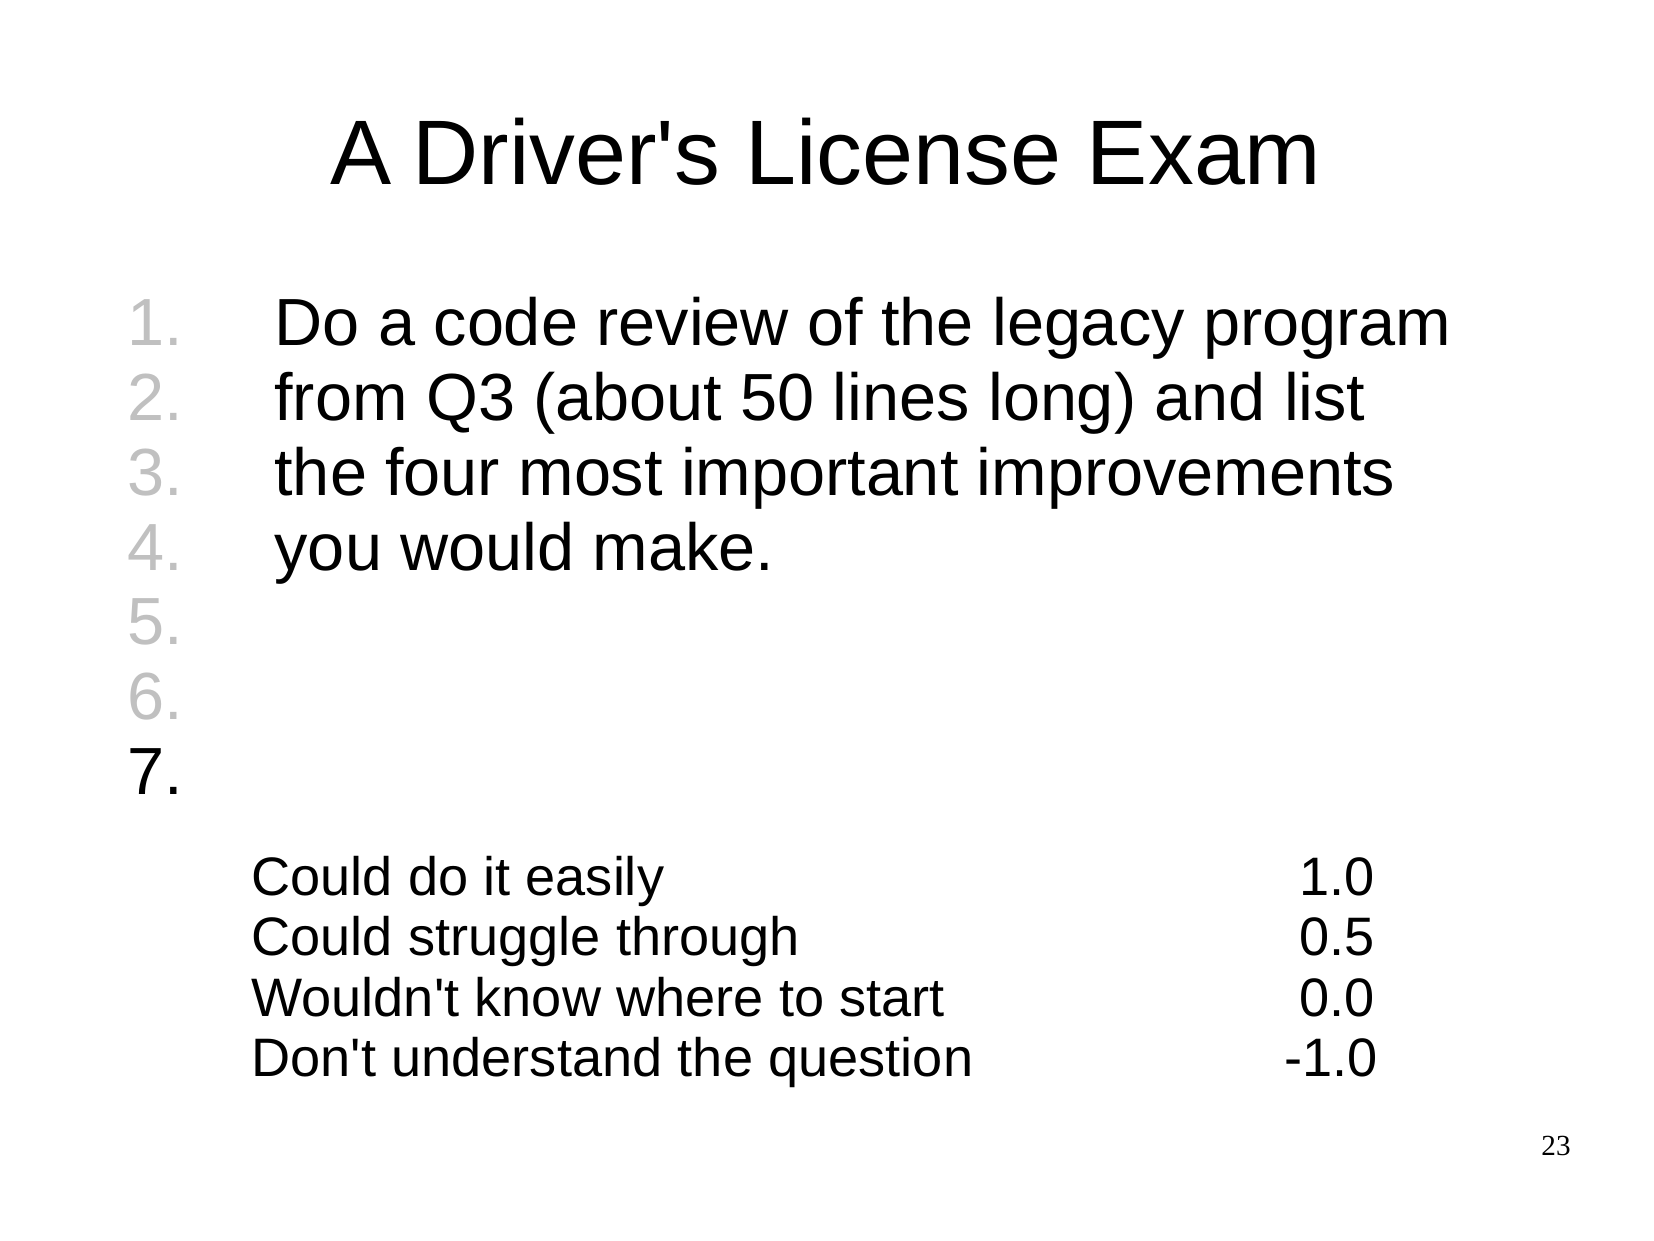

# A Driver's License Exam
1.		Do a code review of the legacy program
2.		from Q3 (about 50 lines long) and list
3.		the four most important improvements
4.		you would make.
5.
6.
7.
Could do it easily									 1.0
Could struggle through							 0.5
Wouldn't know where to start					 0.0
Don't understand the question					-1.0
23